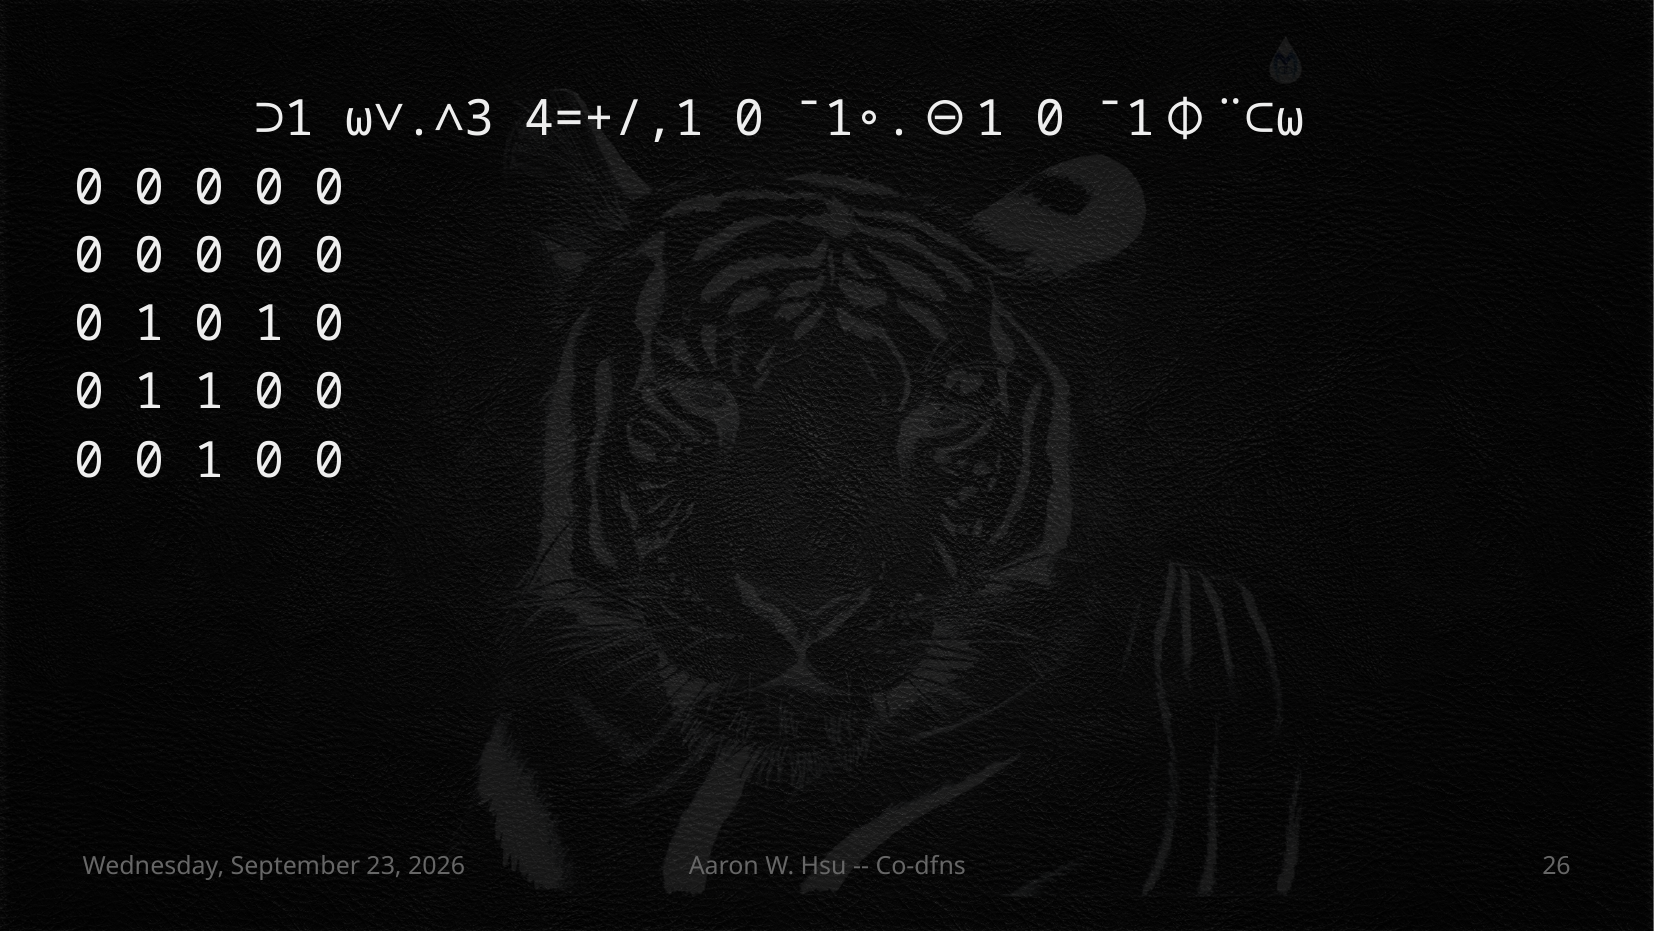

⊃1 ⍵∨.∧3 4=+/,1 0 ¯1∘.⊖1 0 ¯1⌽¨⊂⍵
0 0 0 0 0
0 0 0 0 0
0 1 0 1 0
0 1 1 0 0
0 0 1 0 0
Aaron W. Hsu -- Co-dfns
26